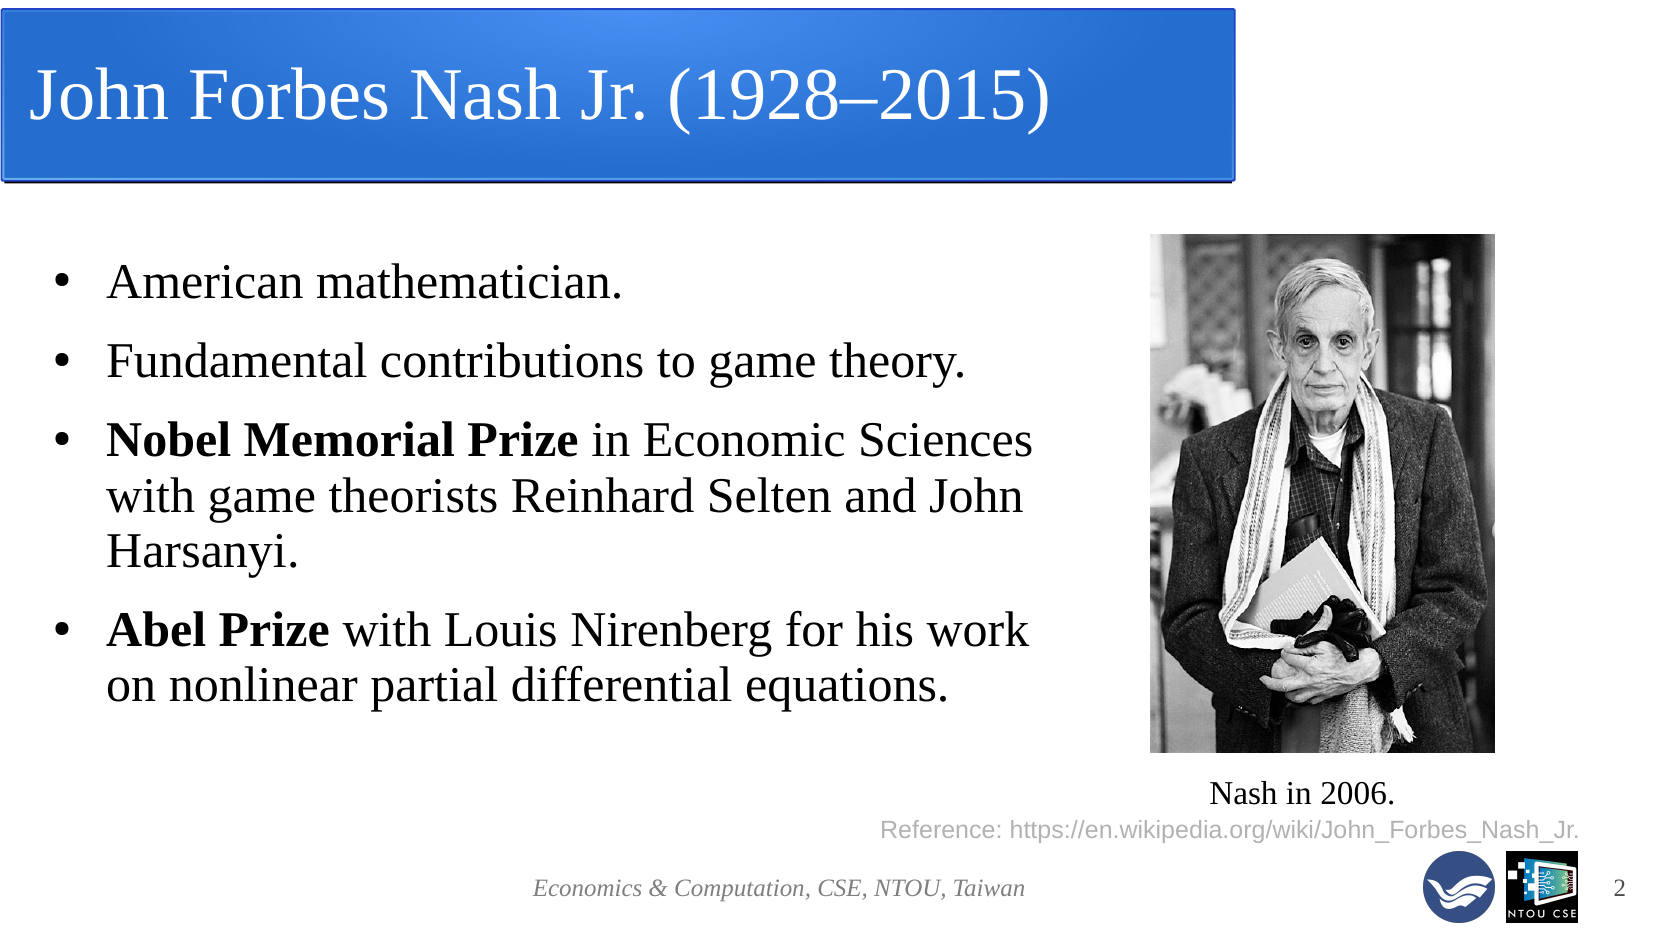

# John Forbes Nash Jr. (1928–2015)
American mathematician.
Fundamental contributions to game theory.
Nobel Memorial Prize in Economic Sciences with game theorists Reinhard Selten and John Harsanyi.
Abel Prize with Louis Nirenberg for his work on nonlinear partial differential equations.
Nash in 2006.
Reference: https://en.wikipedia.org/wiki/John_Forbes_Nash_Jr.
Economics & Computation, CSE, NTOU, Taiwan
2